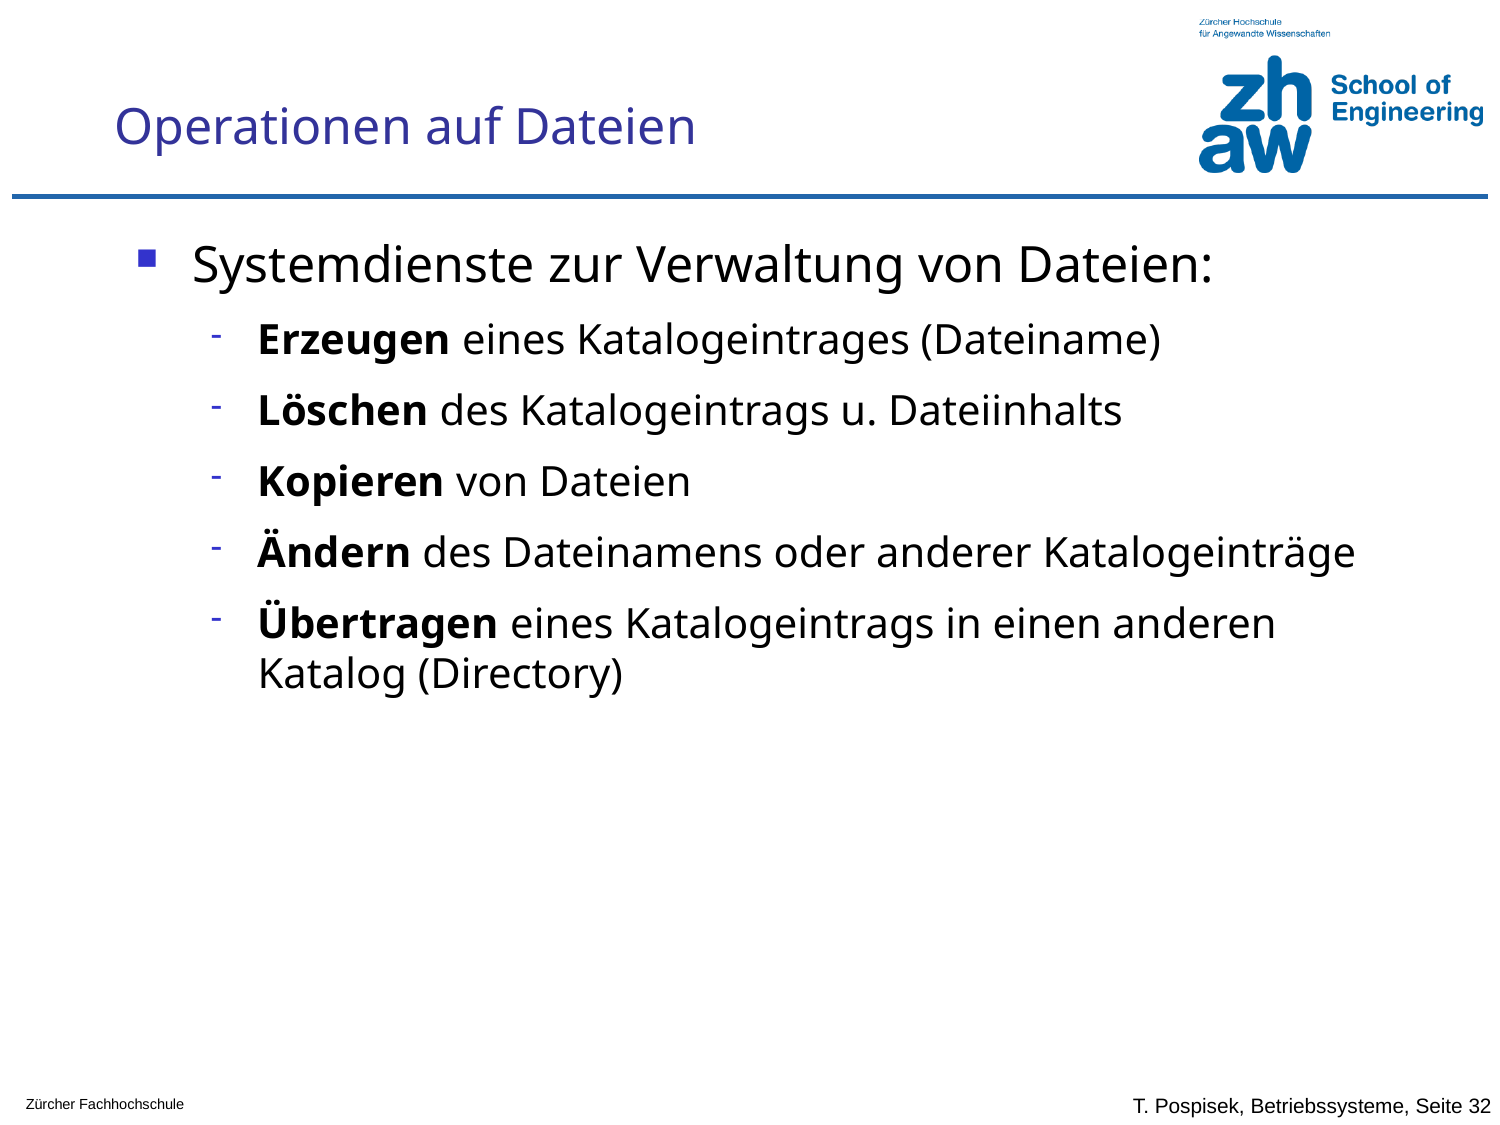

# Operationen auf Dateien
Systemdienste zur Verwaltung von Dateien:
Erzeugen eines Katalogeintrages (Dateiname)
Löschen des Katalogeintrags u. Dateiinhalts
Kopieren von Dateien
Ändern des Dateinamens oder anderer Katalogeinträge
Übertragen eines Katalogeintrags in einen anderen Katalog (Directory)